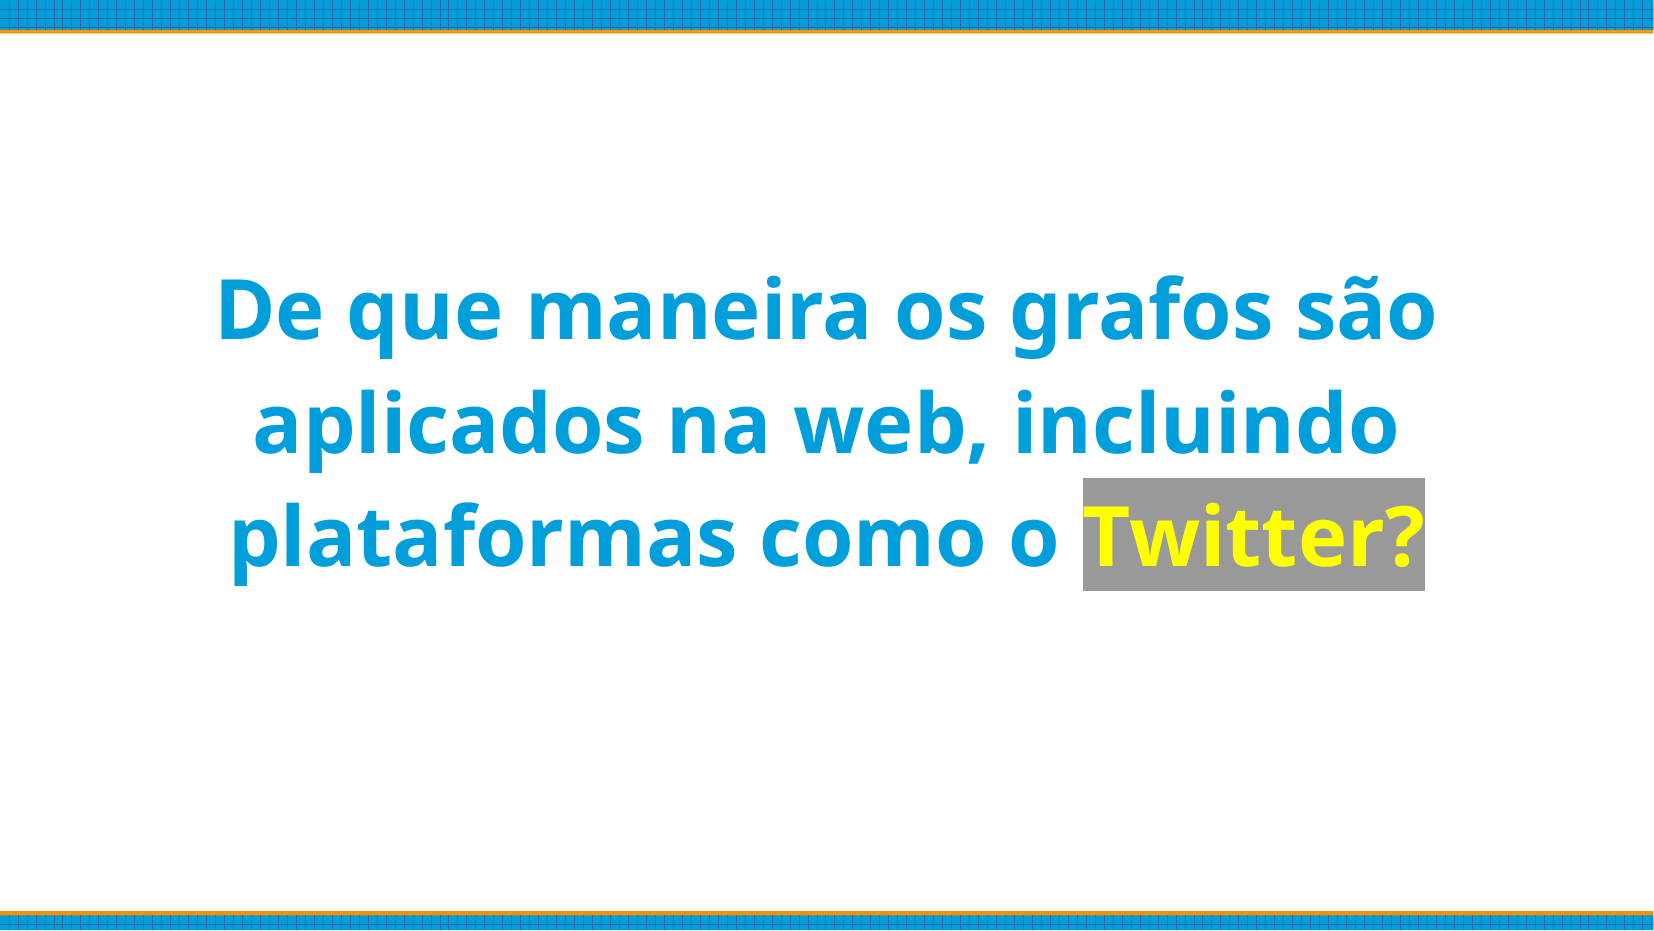

# De que maneira os grafos são aplicados na web, incluindo plataformas como o Twitter?